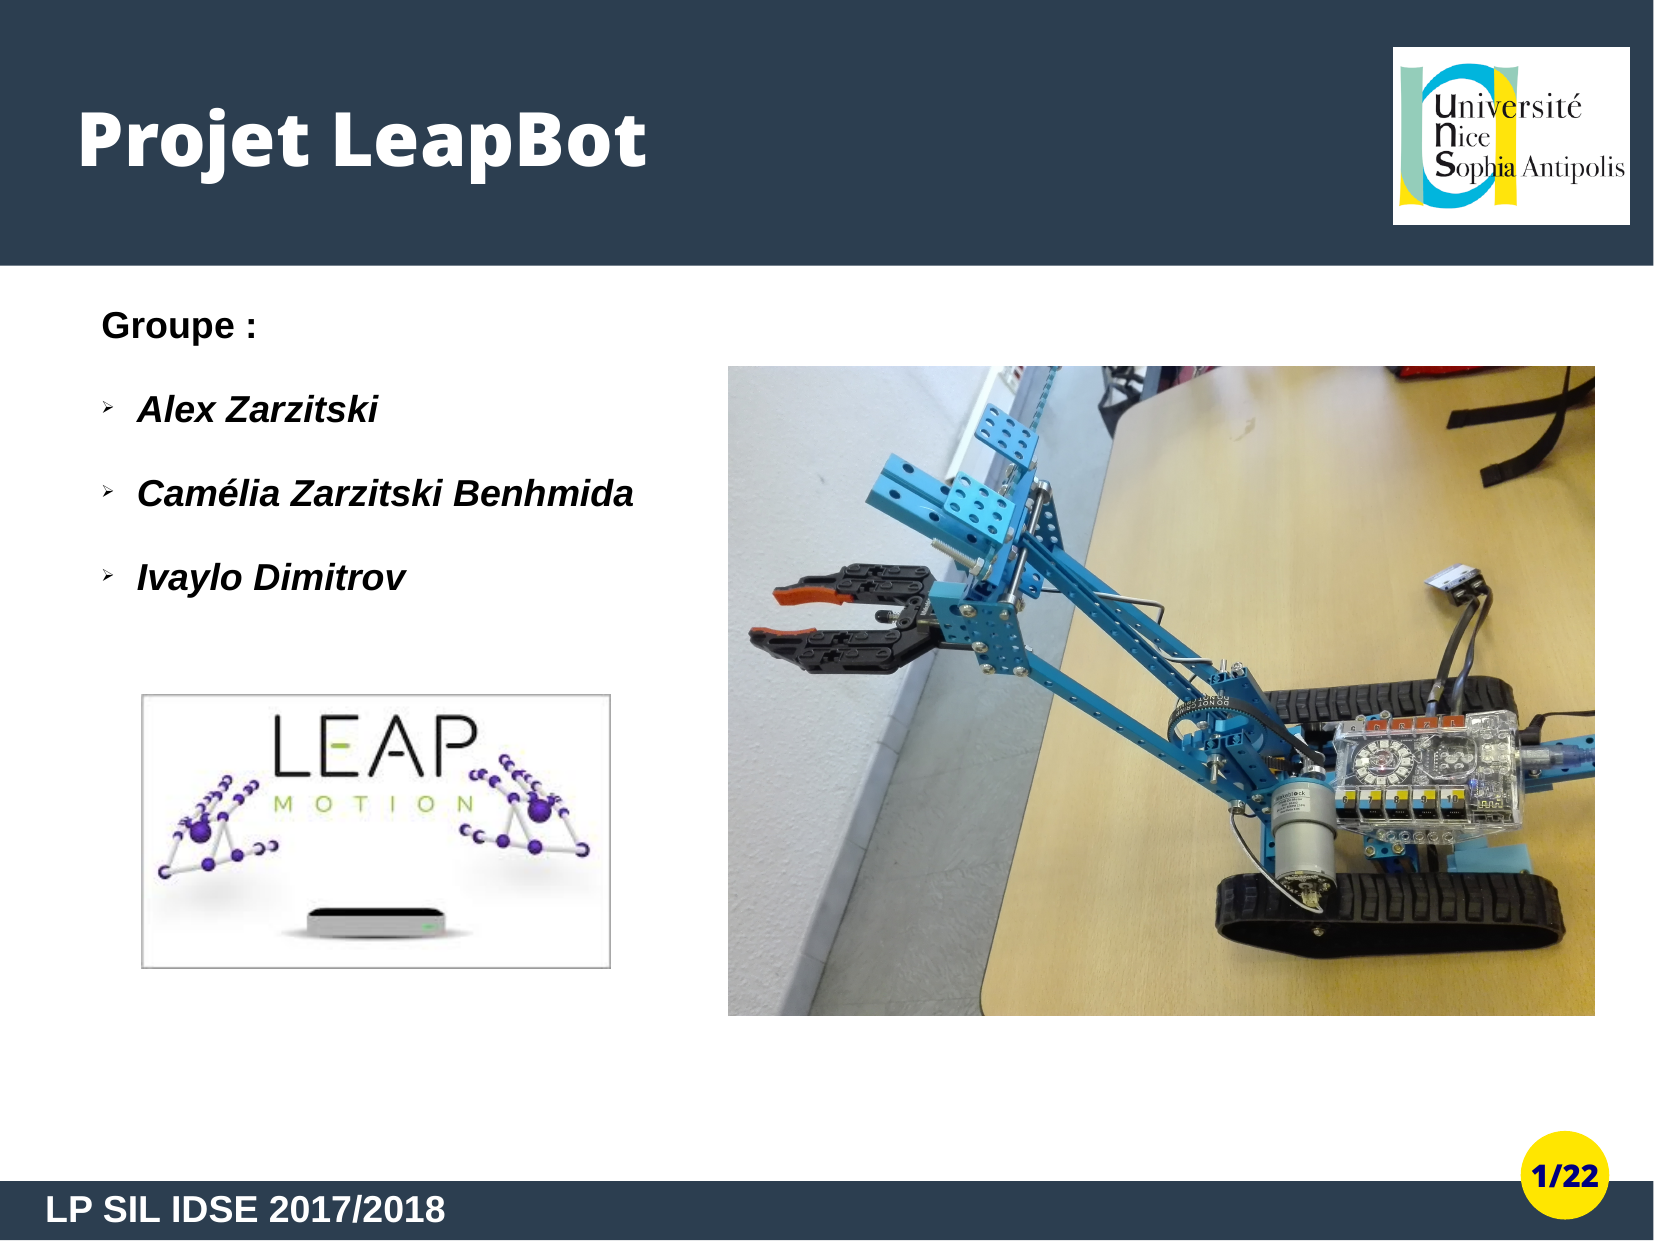

# Projet LeapBot
Groupe :
Alex Zarzitski
Camélia Zarzitski Benhmida
Ivaylo Dimitrov